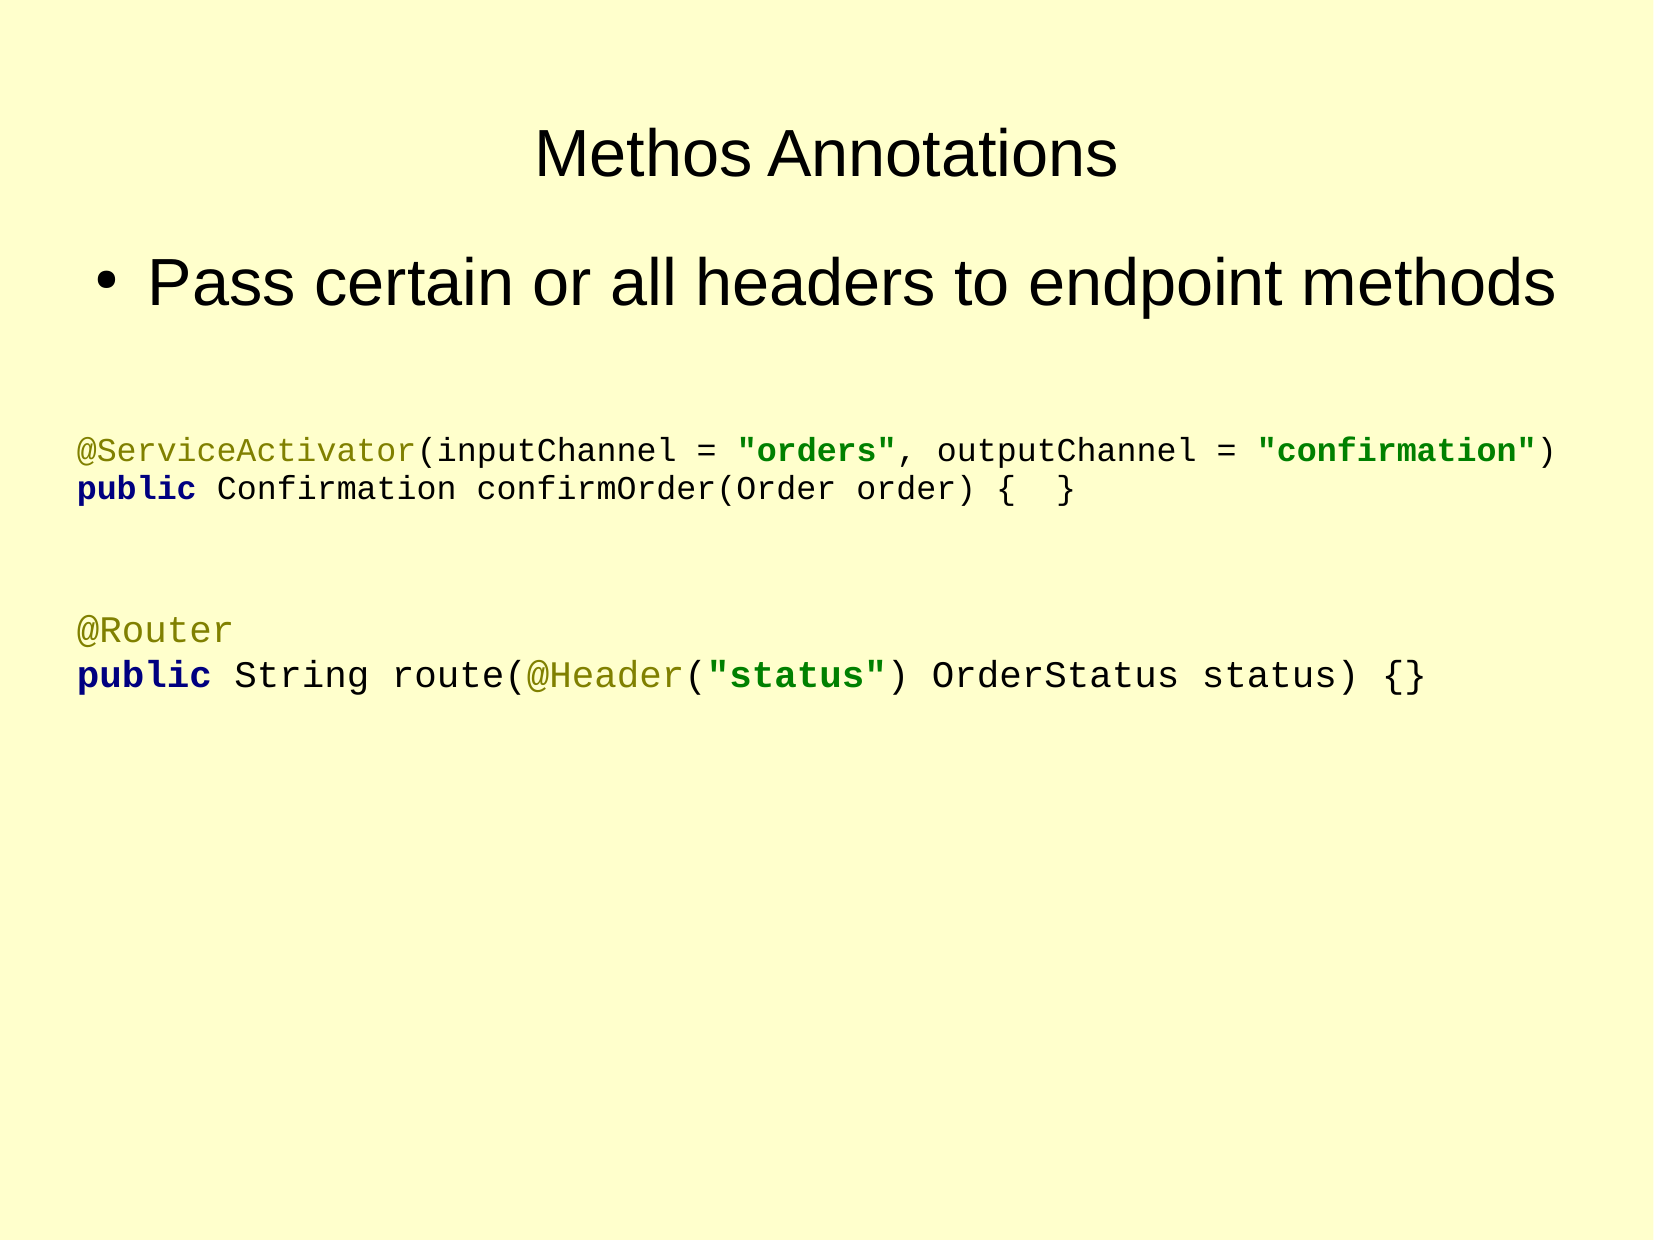

# Methos Annotations
Pass certain or all headers to endpoint methods
@ServiceActivator(inputChannel = "orders", outputChannel = "confirmation")
public Confirmation confirmOrder(Order order) { }
@Router
public String route(@Header("status") OrderStatus status) {}